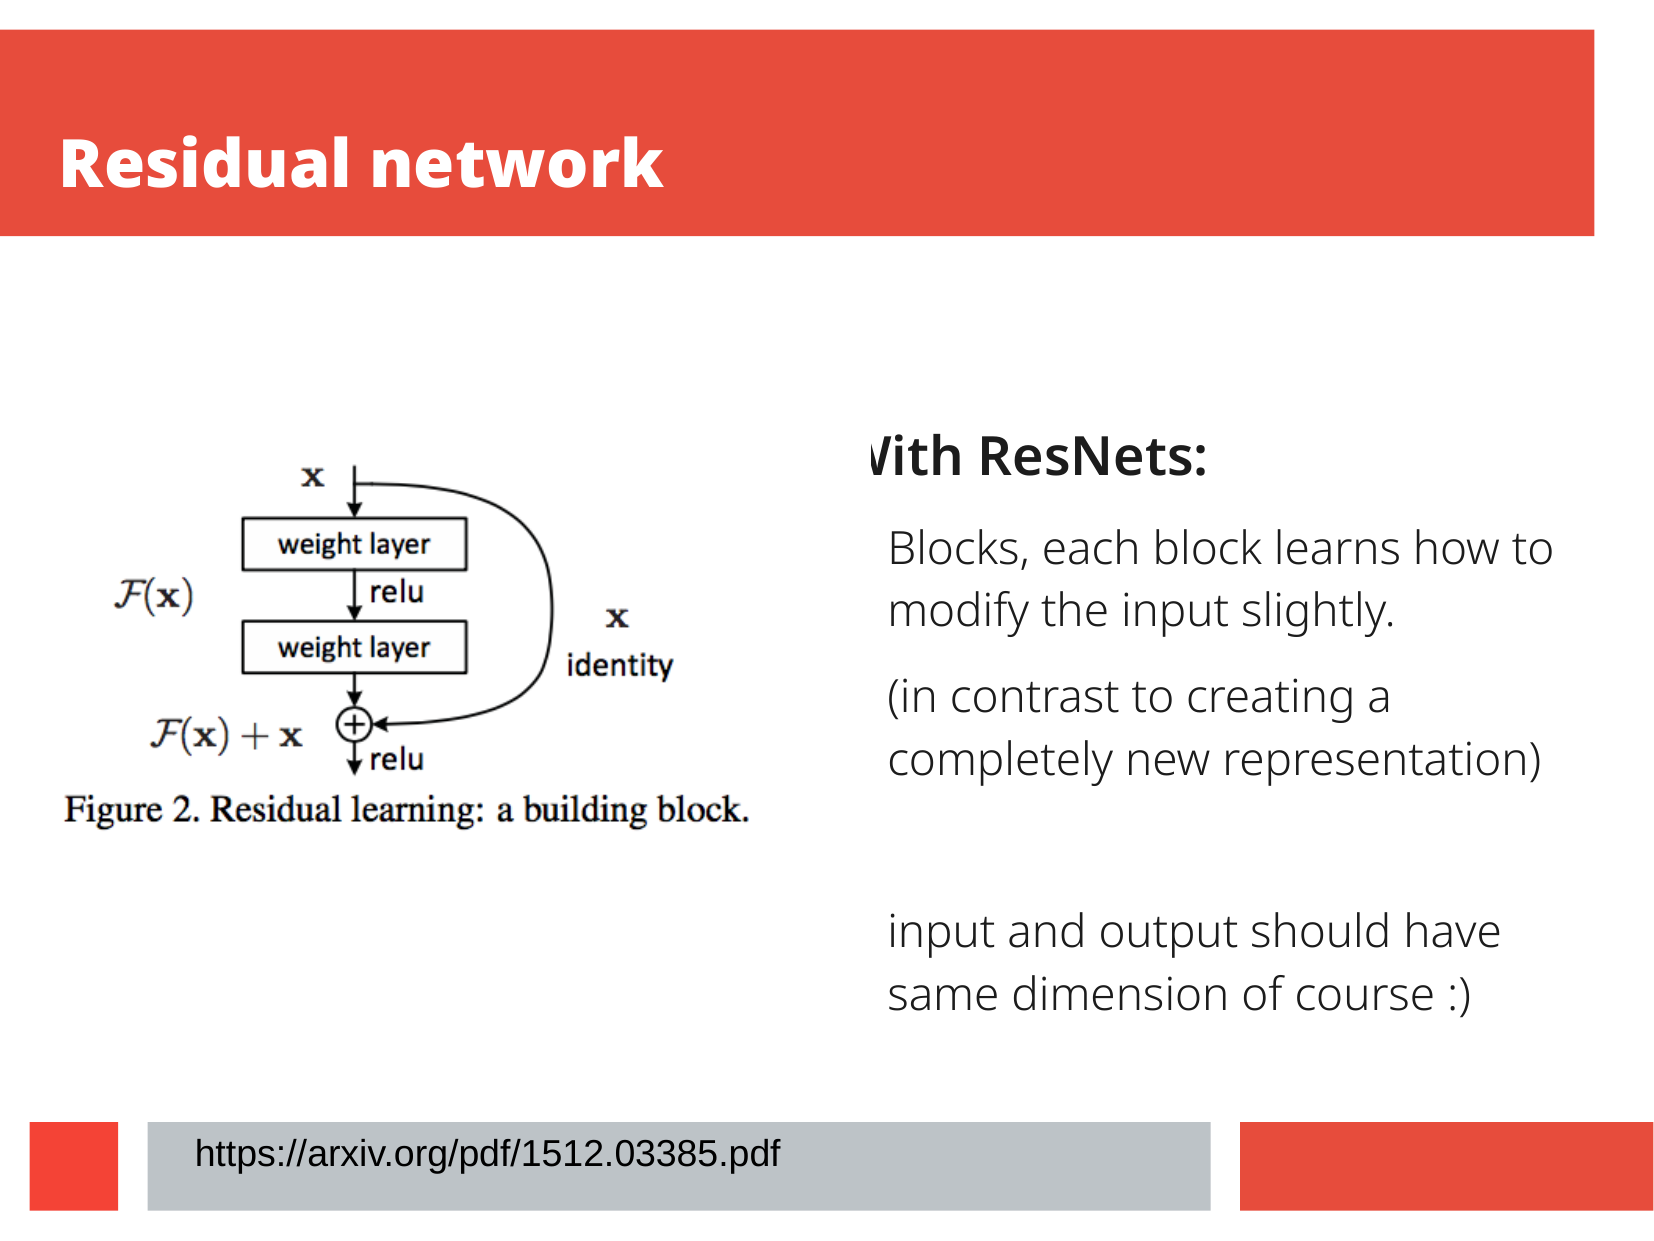

# Residual network
With ResNets:
Blocks, each block learns how to modify the input slightly.
(in contrast to creating a completely new representation)
input and output should have same dimension of course :)
https://arxiv.org/pdf/1512.03385.pdf